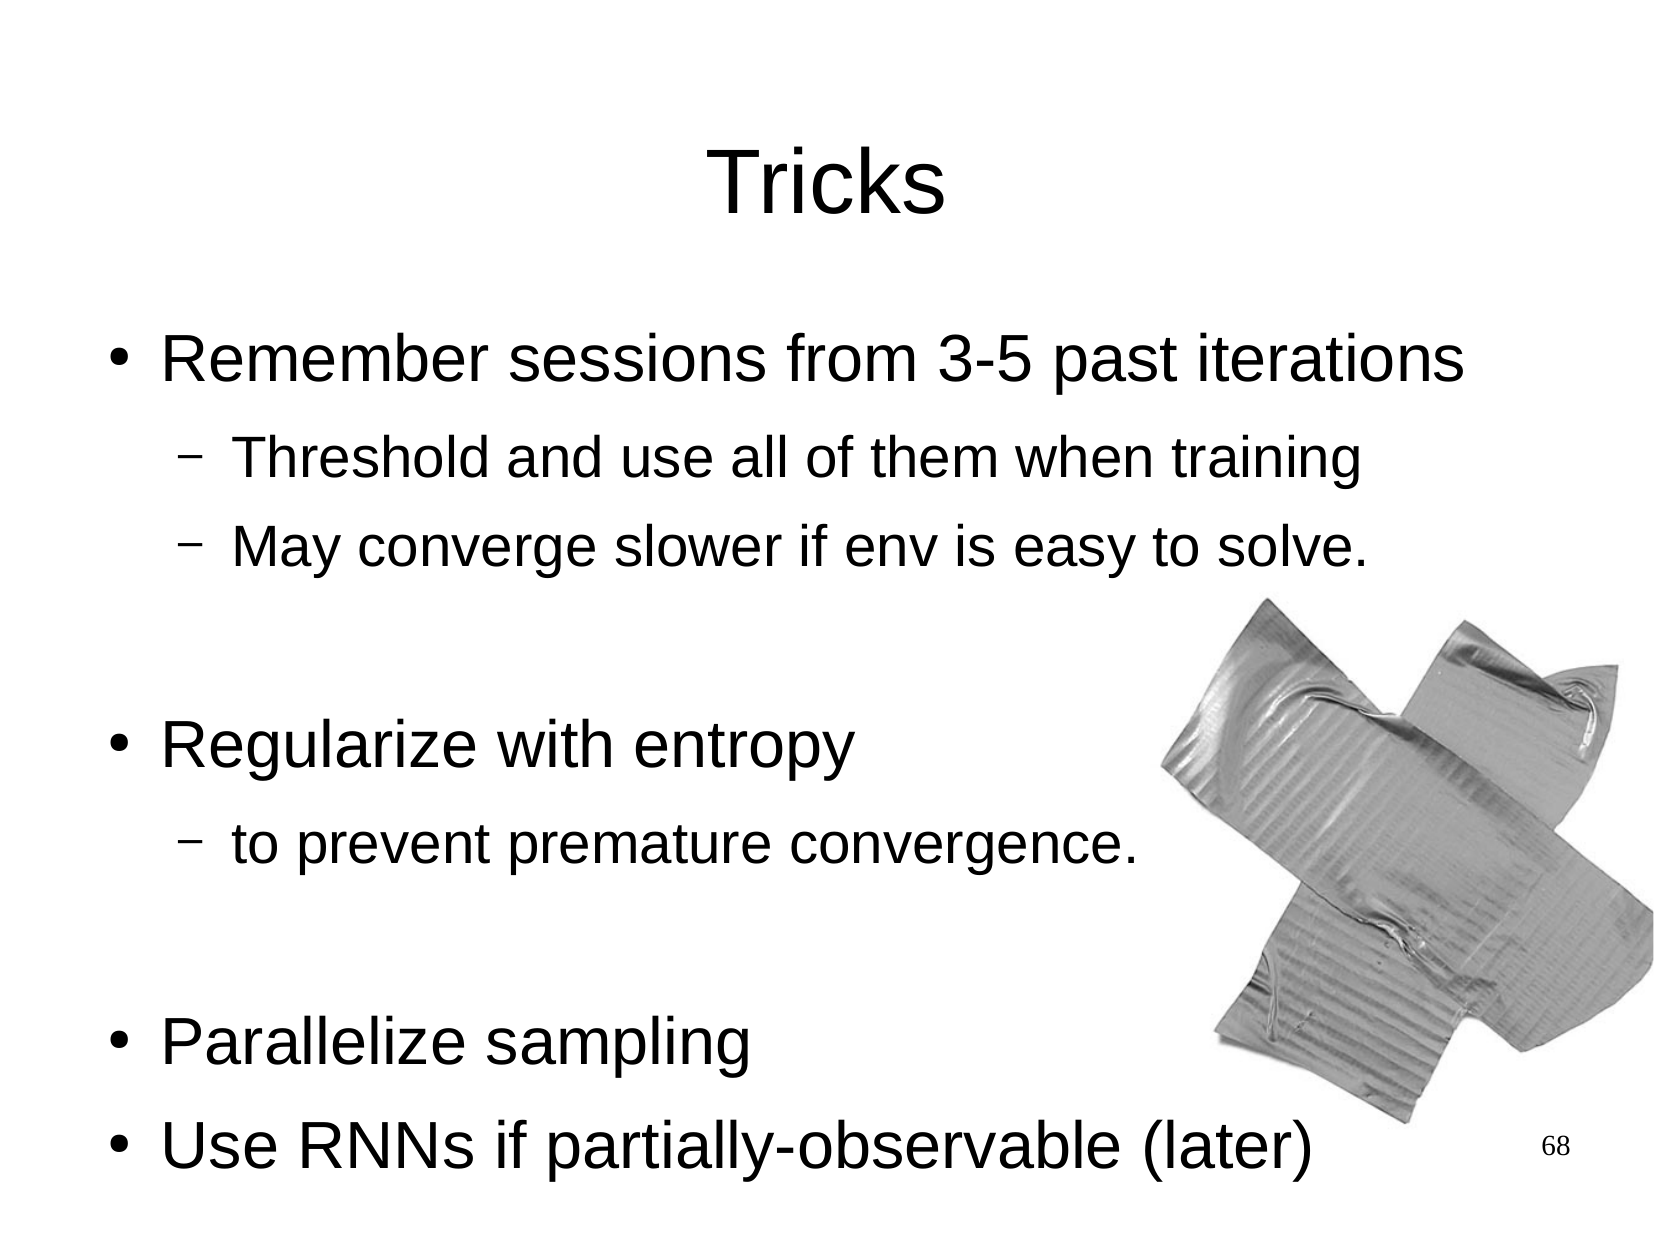

# Tricks
Remember sessions from 3-5 past iterations
Threshold and use all of them when training
May converge slower if env is easy to solve.
Regularize with entropy
to prevent premature convergence.
Parallelize sampling
Use RNNs if partially-observable (later)
68